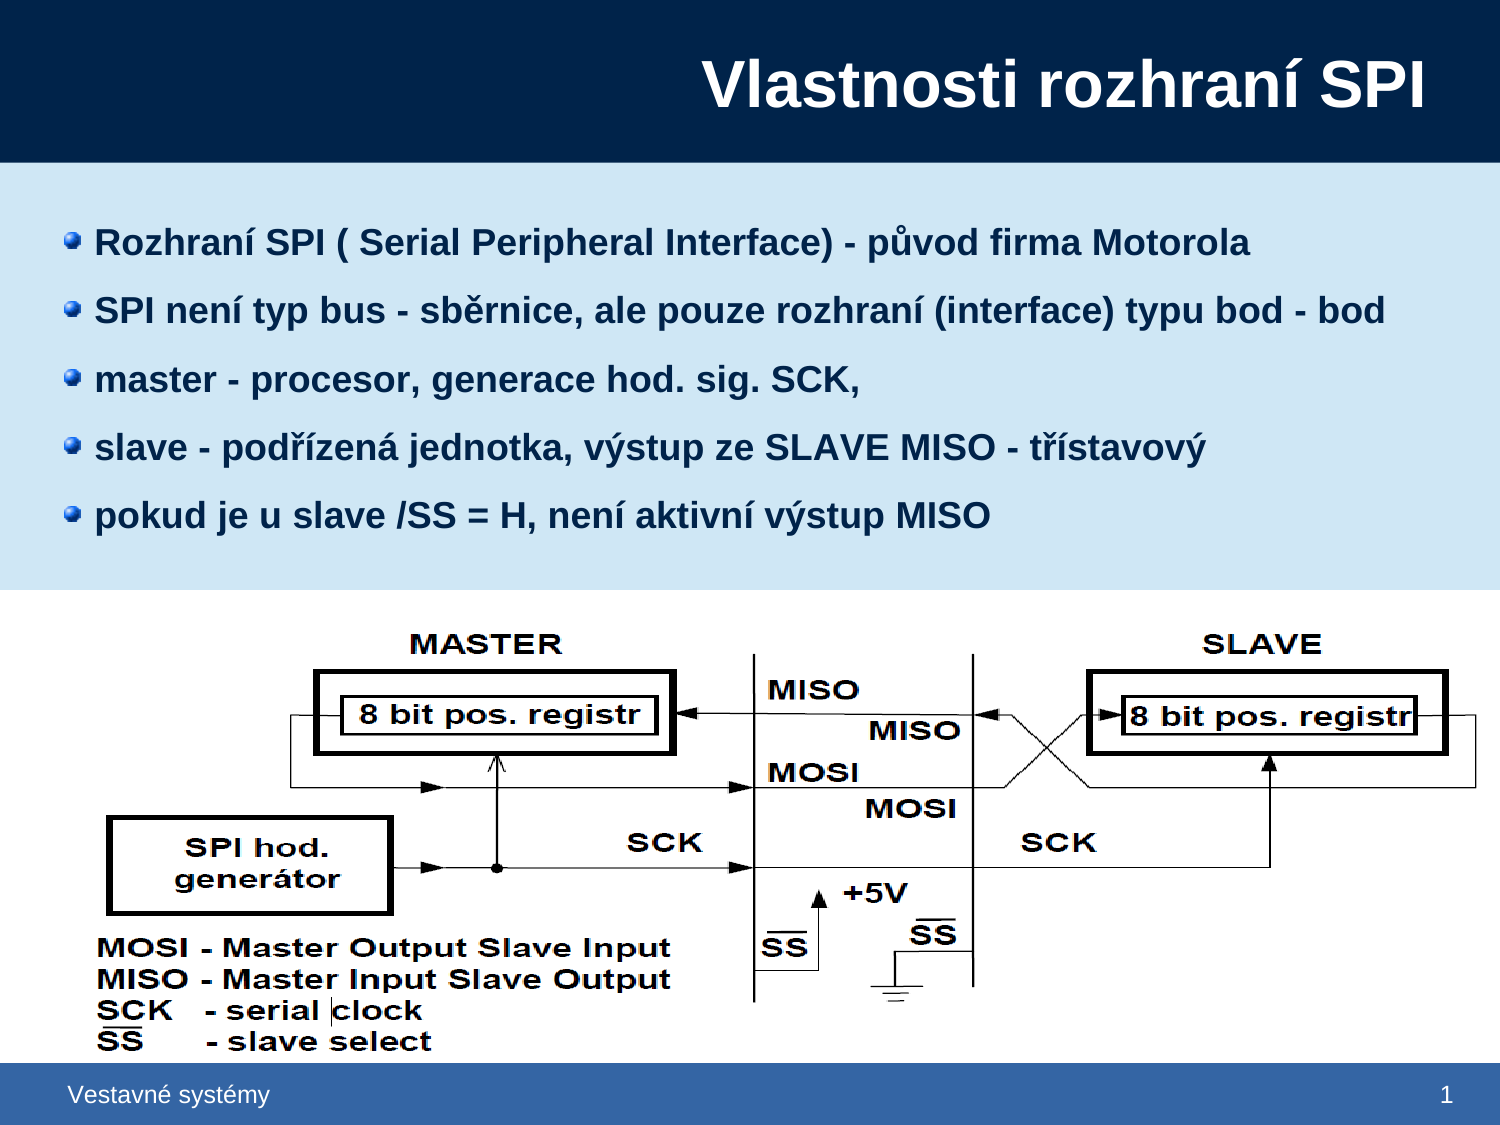

# Vlastnosti rozhraní SPI
Rozhraní SPI ( Serial Peripheral Interface) - původ firma Motorola
SPI není typ bus - sběrnice, ale pouze rozhraní (interface) typu bod - bod
master - procesor, generace hod. sig. SCK,
slave - podřízená jednotka, výstup ze SLAVE MISO - třístavový
pokud je u slave /SS = H, není aktivní výstup MISO